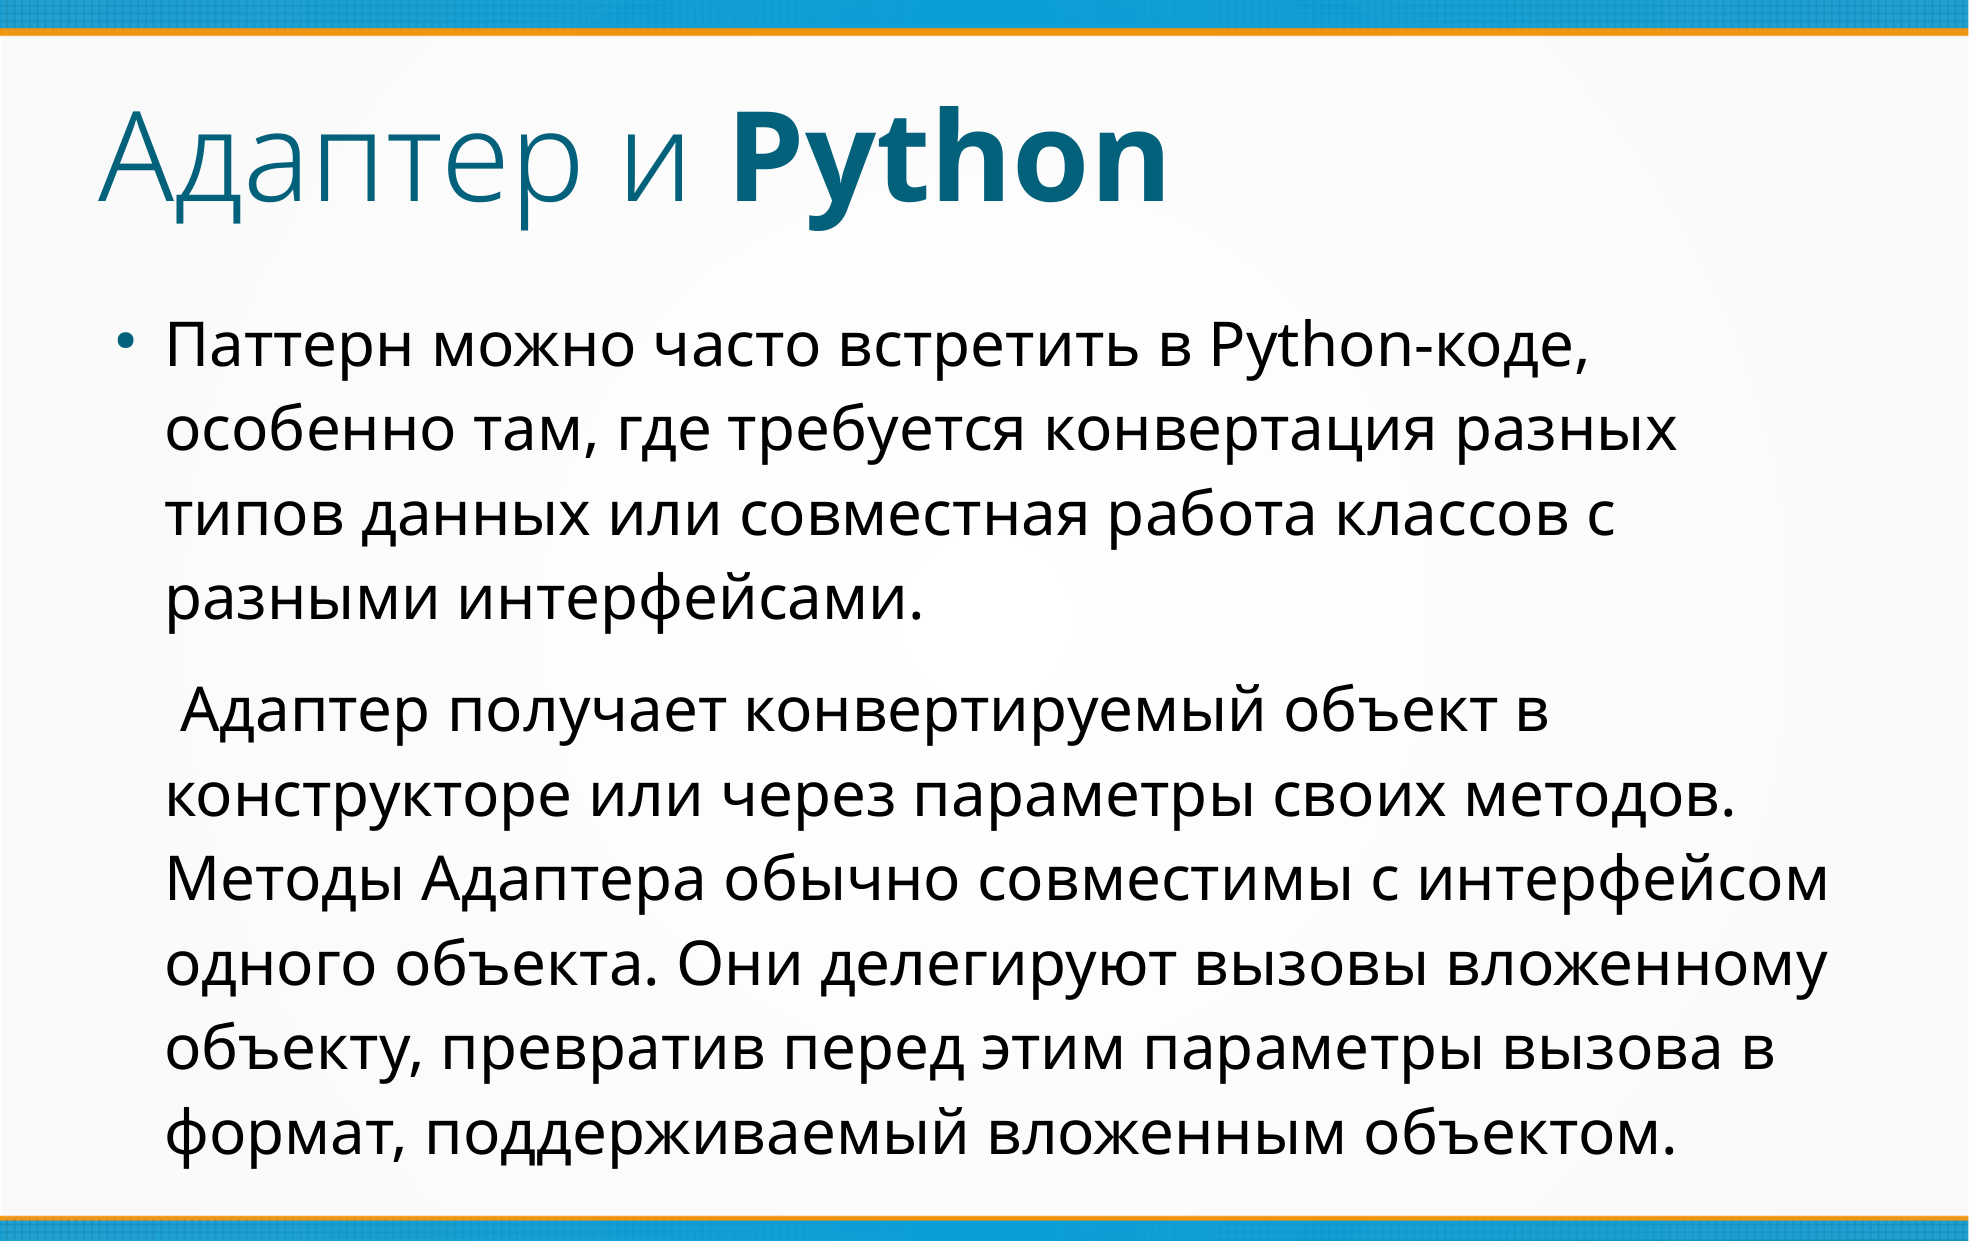

# Адаптер и Python
Паттерн можно часто встретить в Python-коде, особенно там, где требуется конвертация разных типов данных или совместная работа классов с разными интерфейсами.
 Адаптер получает конвертируемый объект в конструкторе или через параметры своих методов. Методы Адаптера обычно совместимы с интерфейсом одного объекта. Они делегируют вызовы вложенному объекту, превратив перед этим параметры вызова в формат, поддерживаемый вложенным объектом.